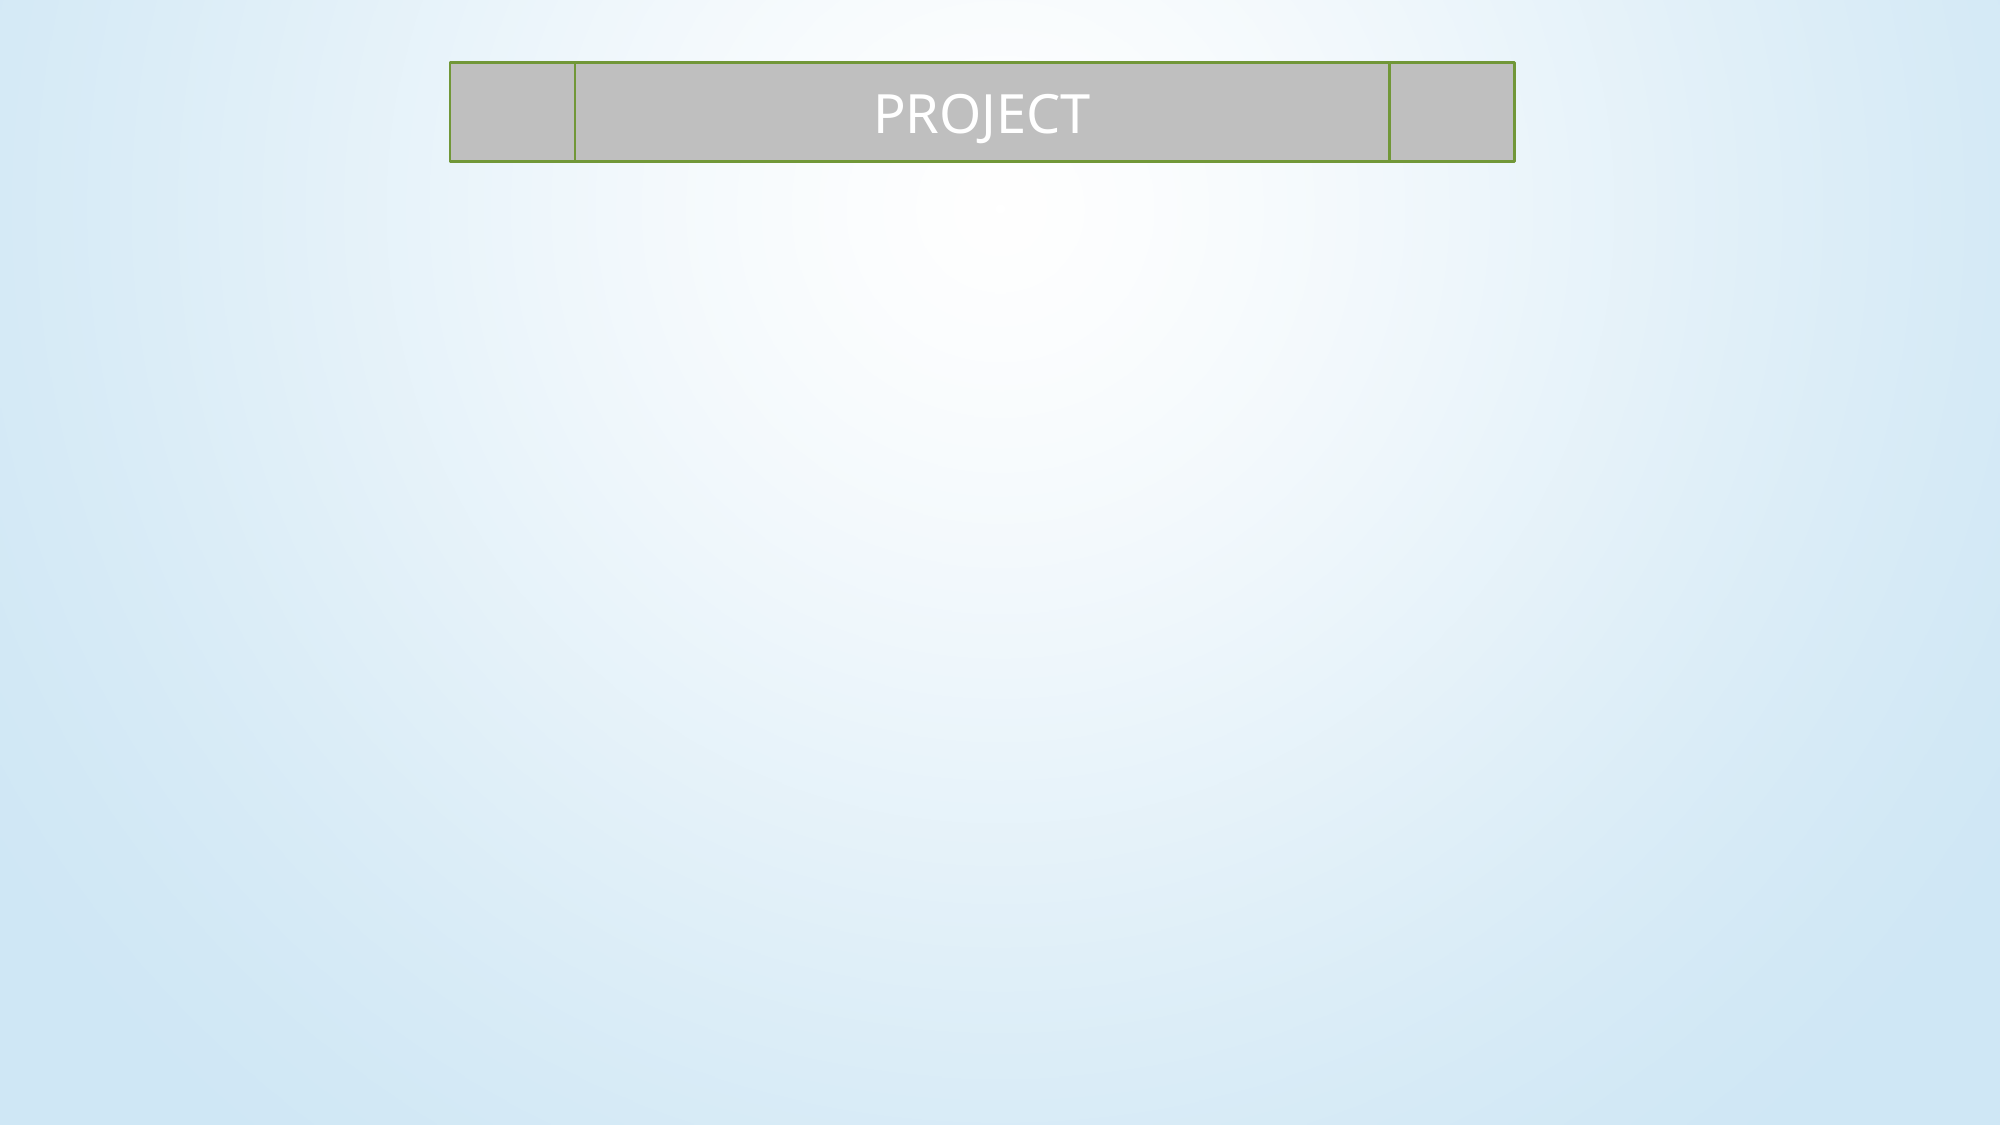

PROJECT
Week 1
Week 2
Week 1
Week 3
Sprint 2
Sprint 1
Week 3
Week 2